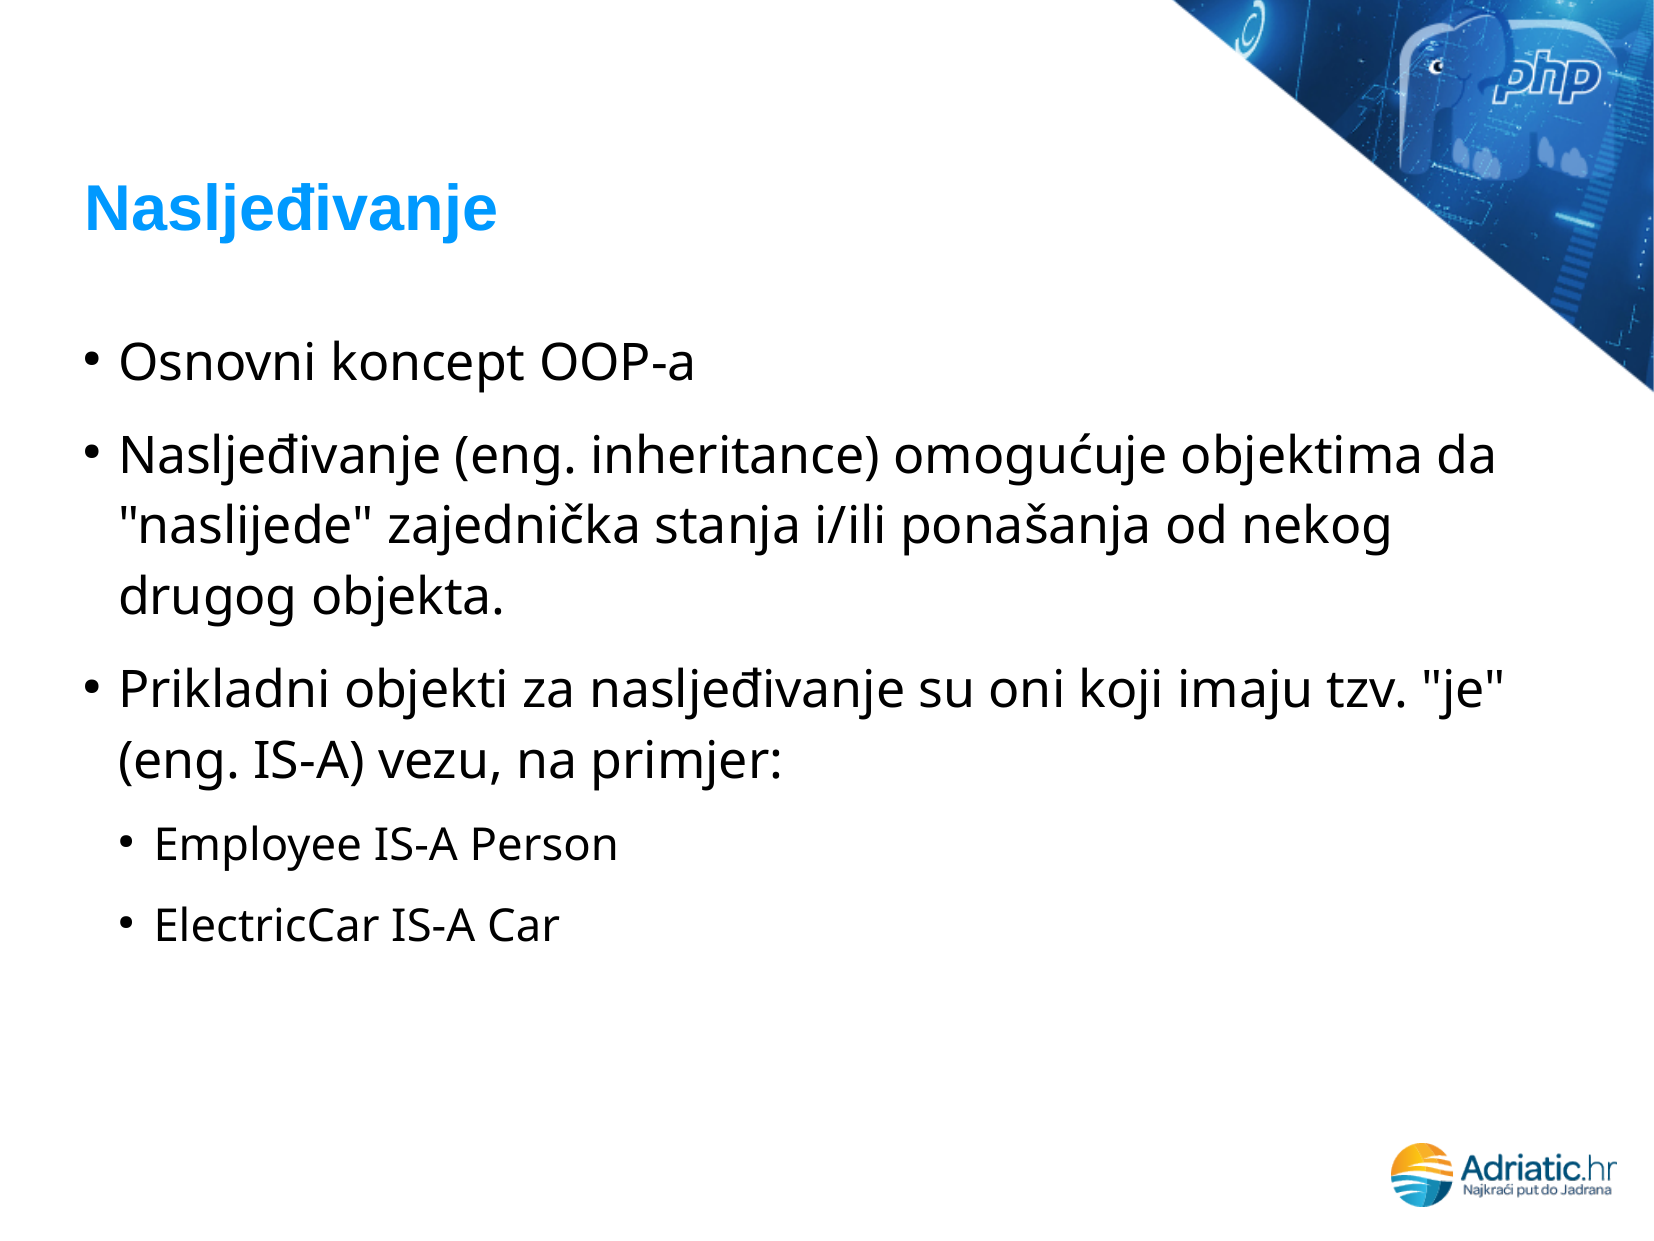

# Nasljeđivanje
Osnovni koncept OOP-a
Nasljeđivanje (eng. inheritance) omogućuje objektima da "naslijede" zajednička stanja i/ili ponašanja od nekog drugog objekta.
Prikladni objekti za nasljeđivanje su oni koji imaju tzv. "je" (eng. IS-A) vezu, na primjer:
Employee IS-A Person
ElectricCar IS-A Car